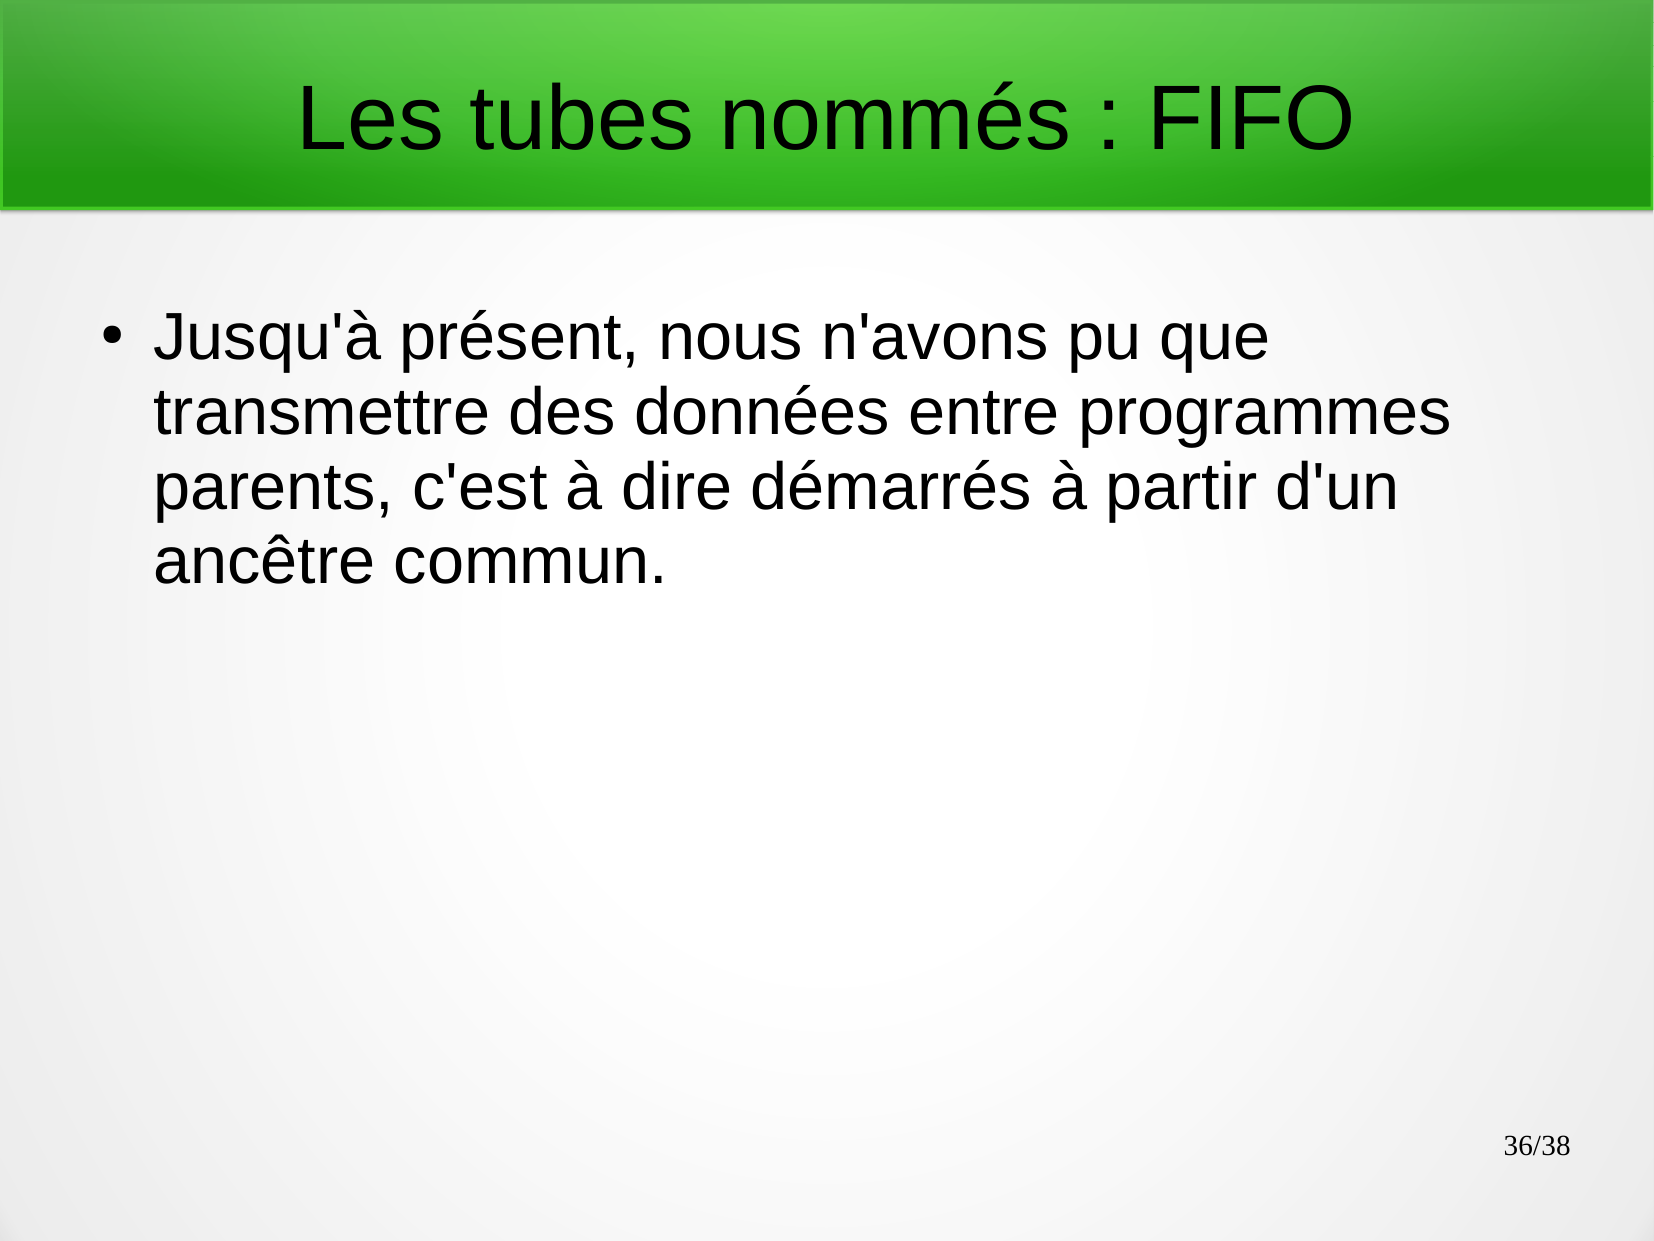

# Les tubes nommés : FIFO
Jusqu'à présent, nous n'avons pu que transmettre des données entre programmes parents, c'est à dire démarrés à partir d'un ancêtre commun.
36